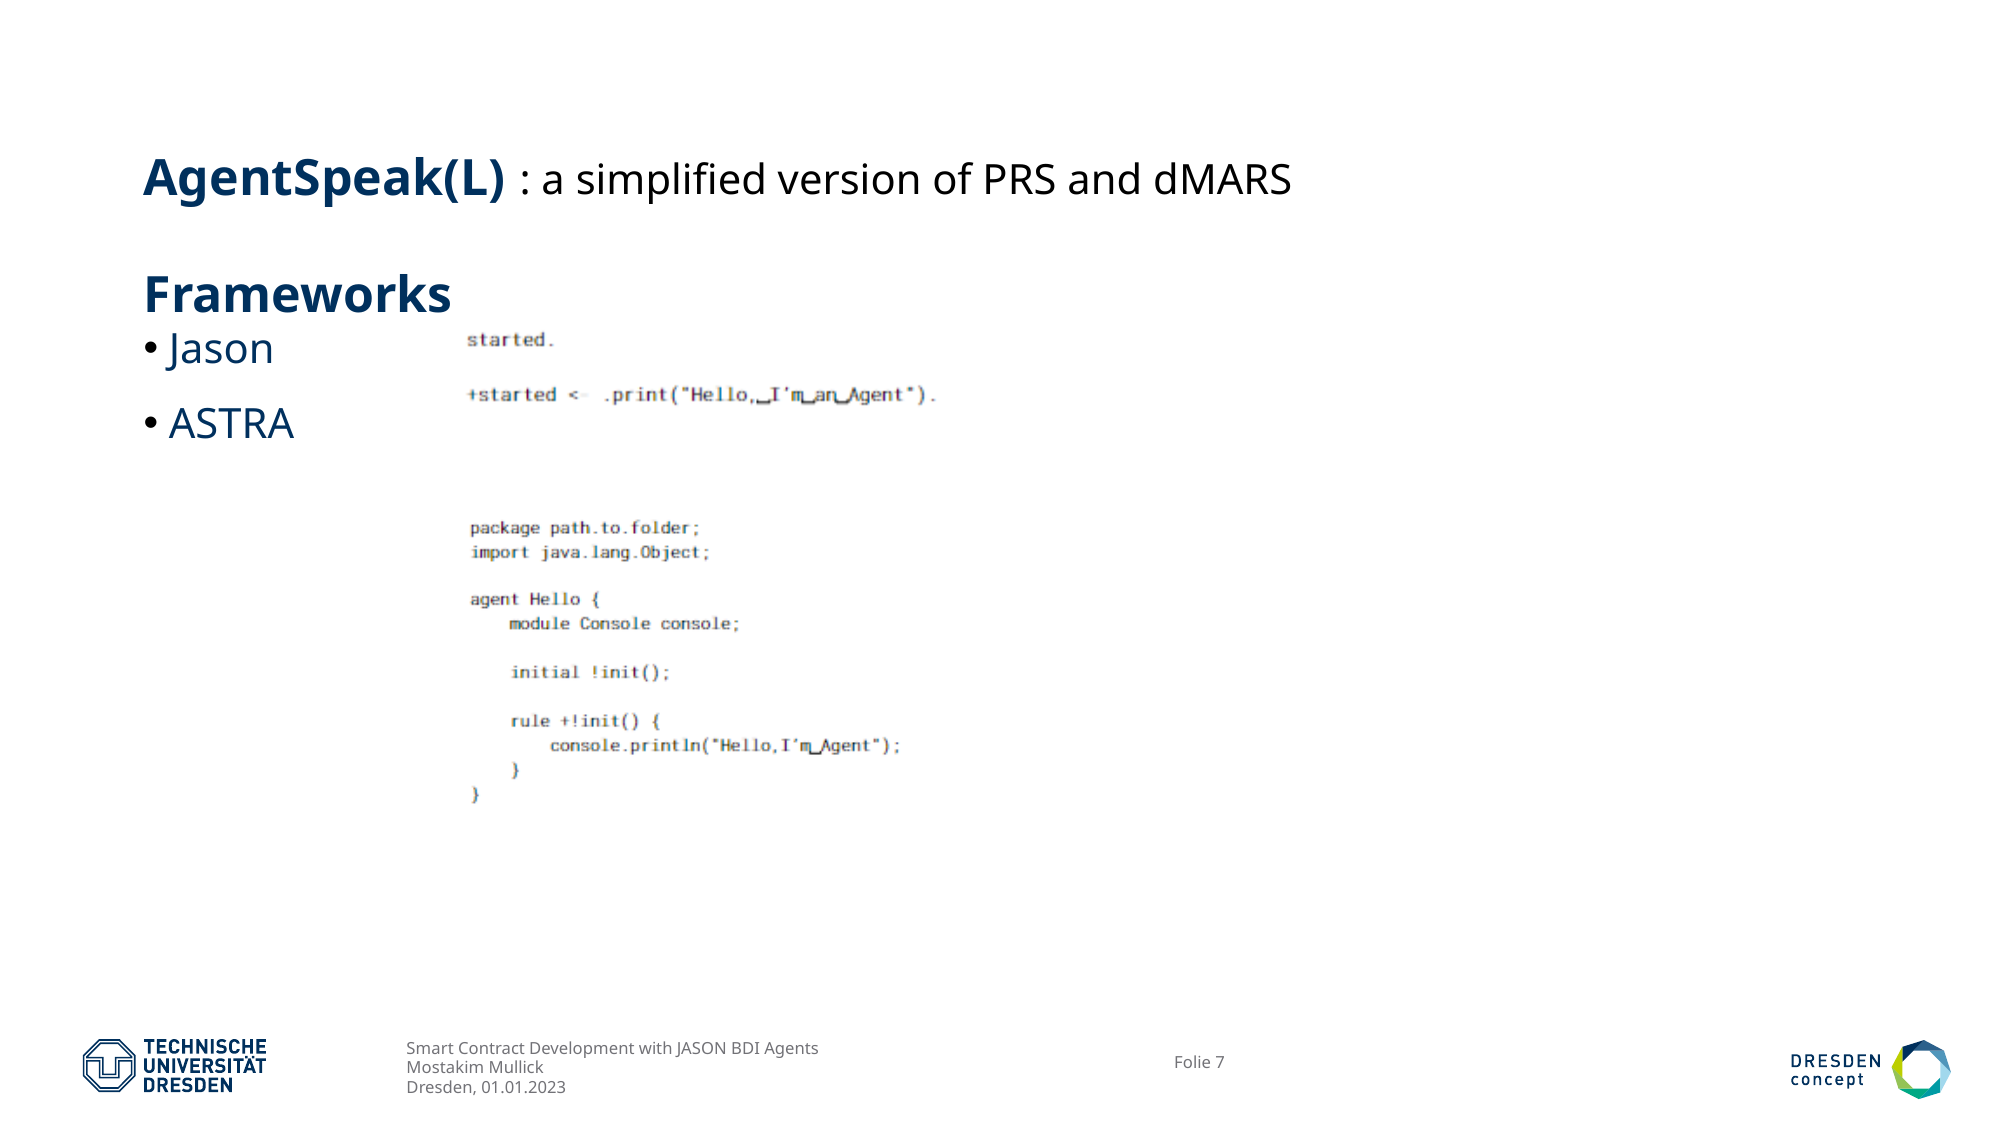

# AgentSpeak(L)
: a simplified version of PRS and dMARS
Frameworks
 Jason
 ASTRA